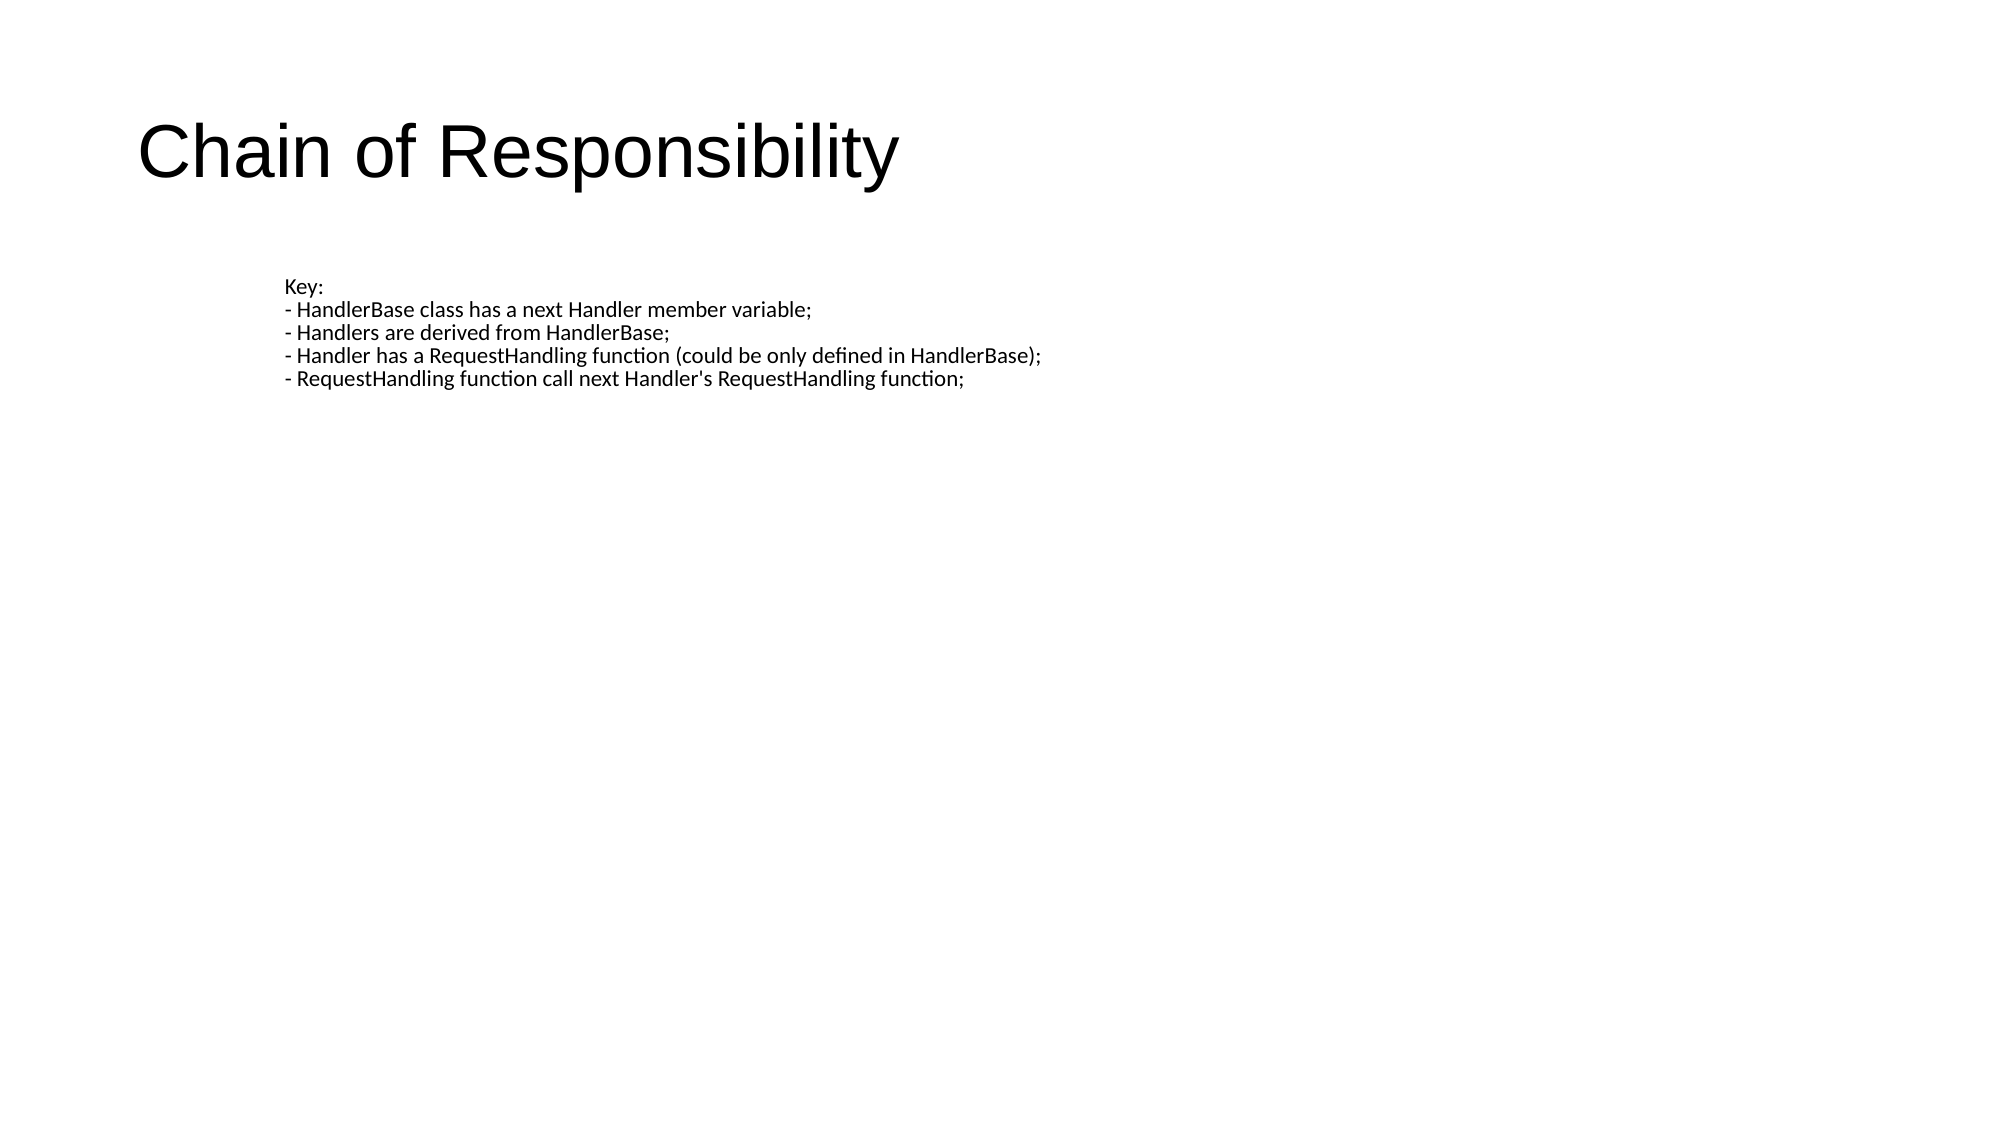

# Chain of Responsibility
Key:
- HandlerBase class has a next Handler member variable;
- Handlers are derived from HandlerBase;
- Handler has a RequestHandling function (could be only defined in HandlerBase);
- RequestHandling function call next Handler's RequestHandling function;